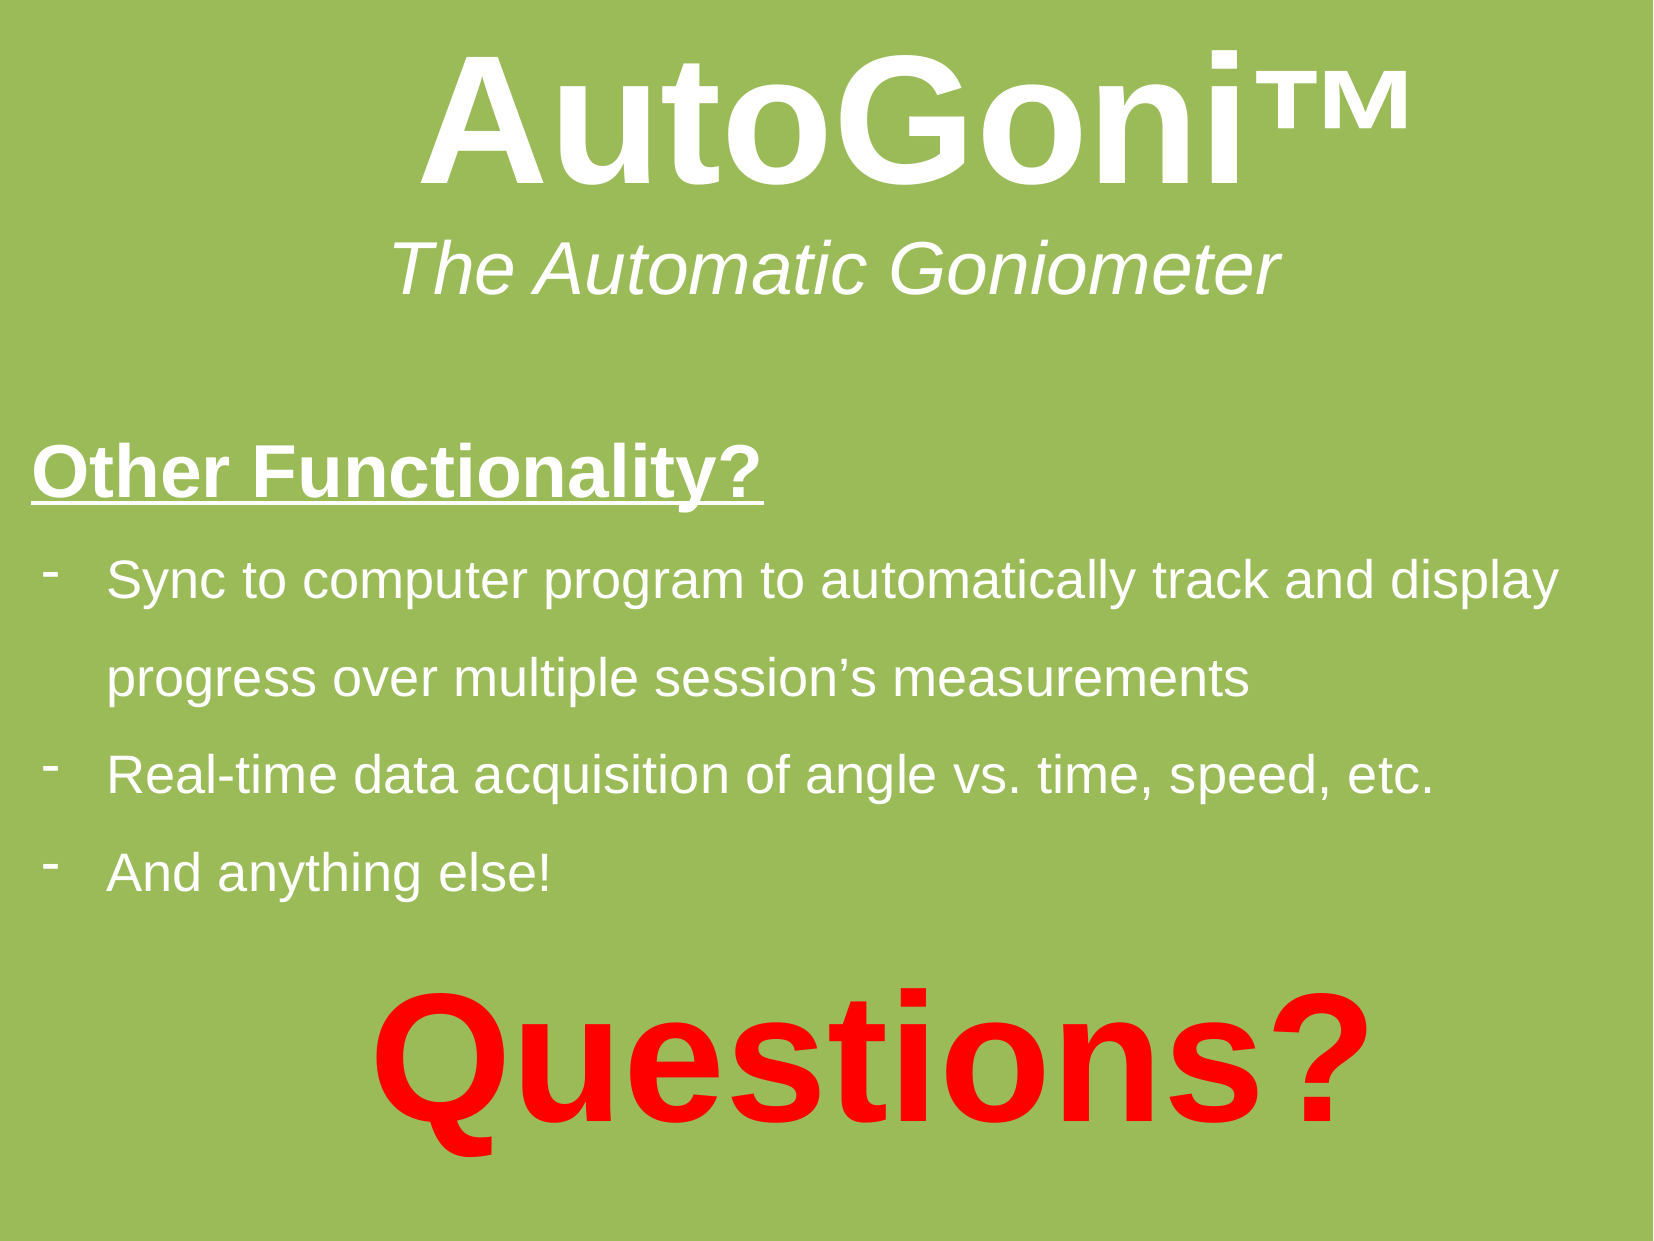

™
AutoGoni
The Automatic Goniometer
Other Functionality?
Sync to computer program to automatically track and display progress over multiple session’s measurements
Real-time data acquisition of angle vs. time, speed, etc.
And anything else!
Questions?